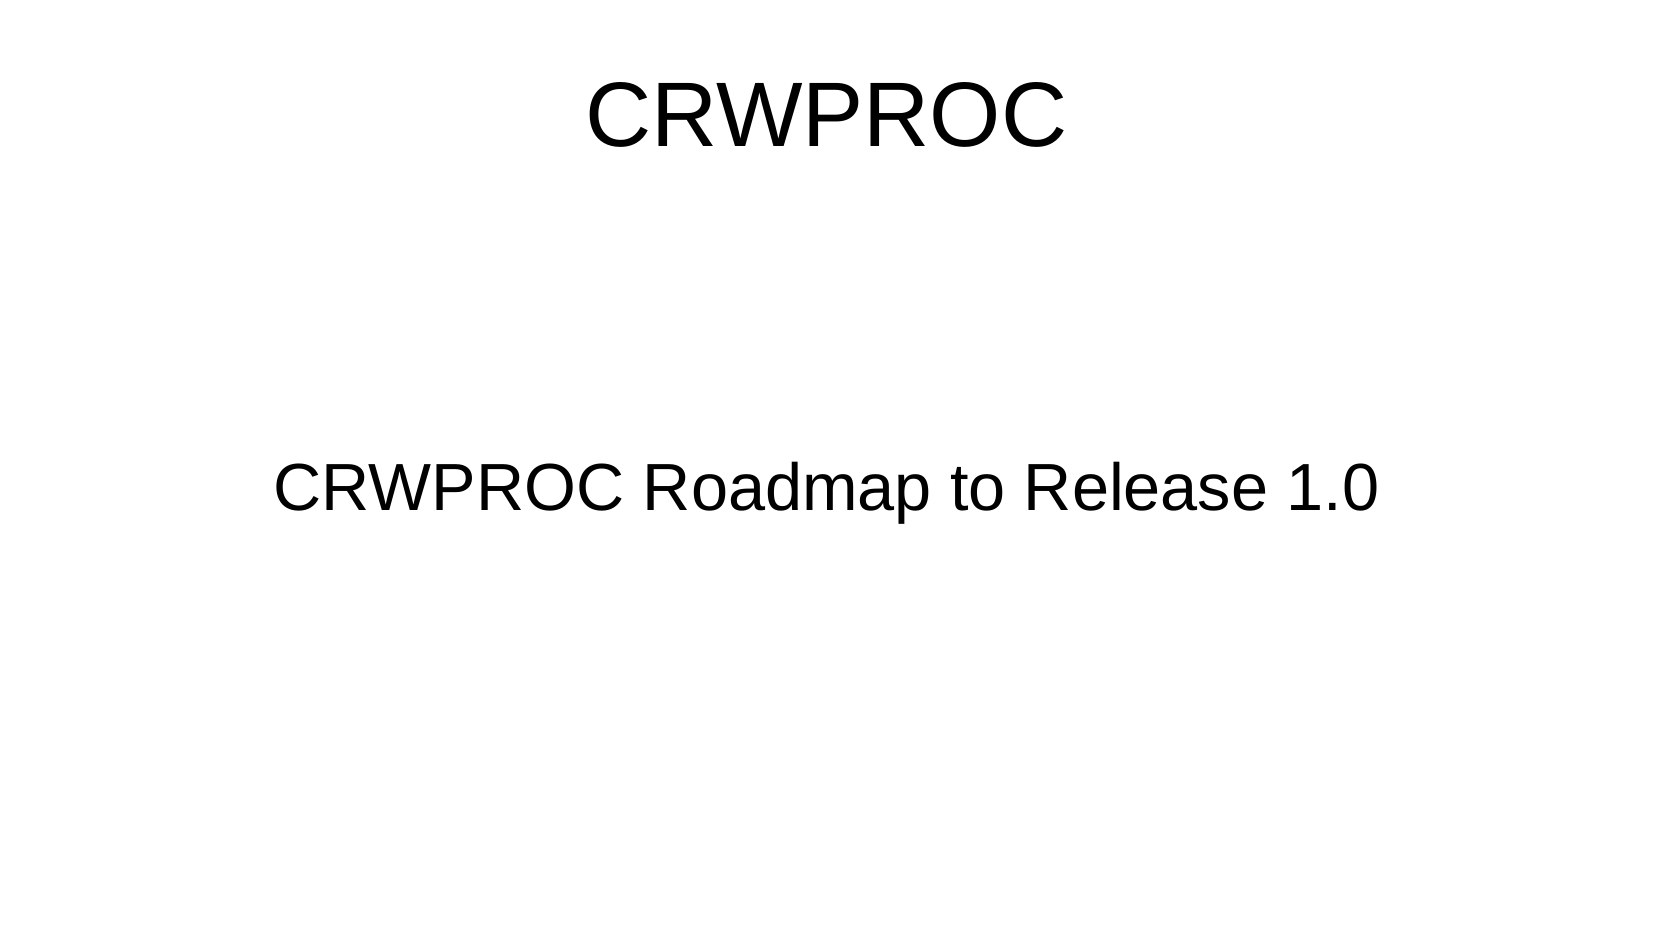

# CRWPROC
CRWPROC Roadmap to Release 1.0